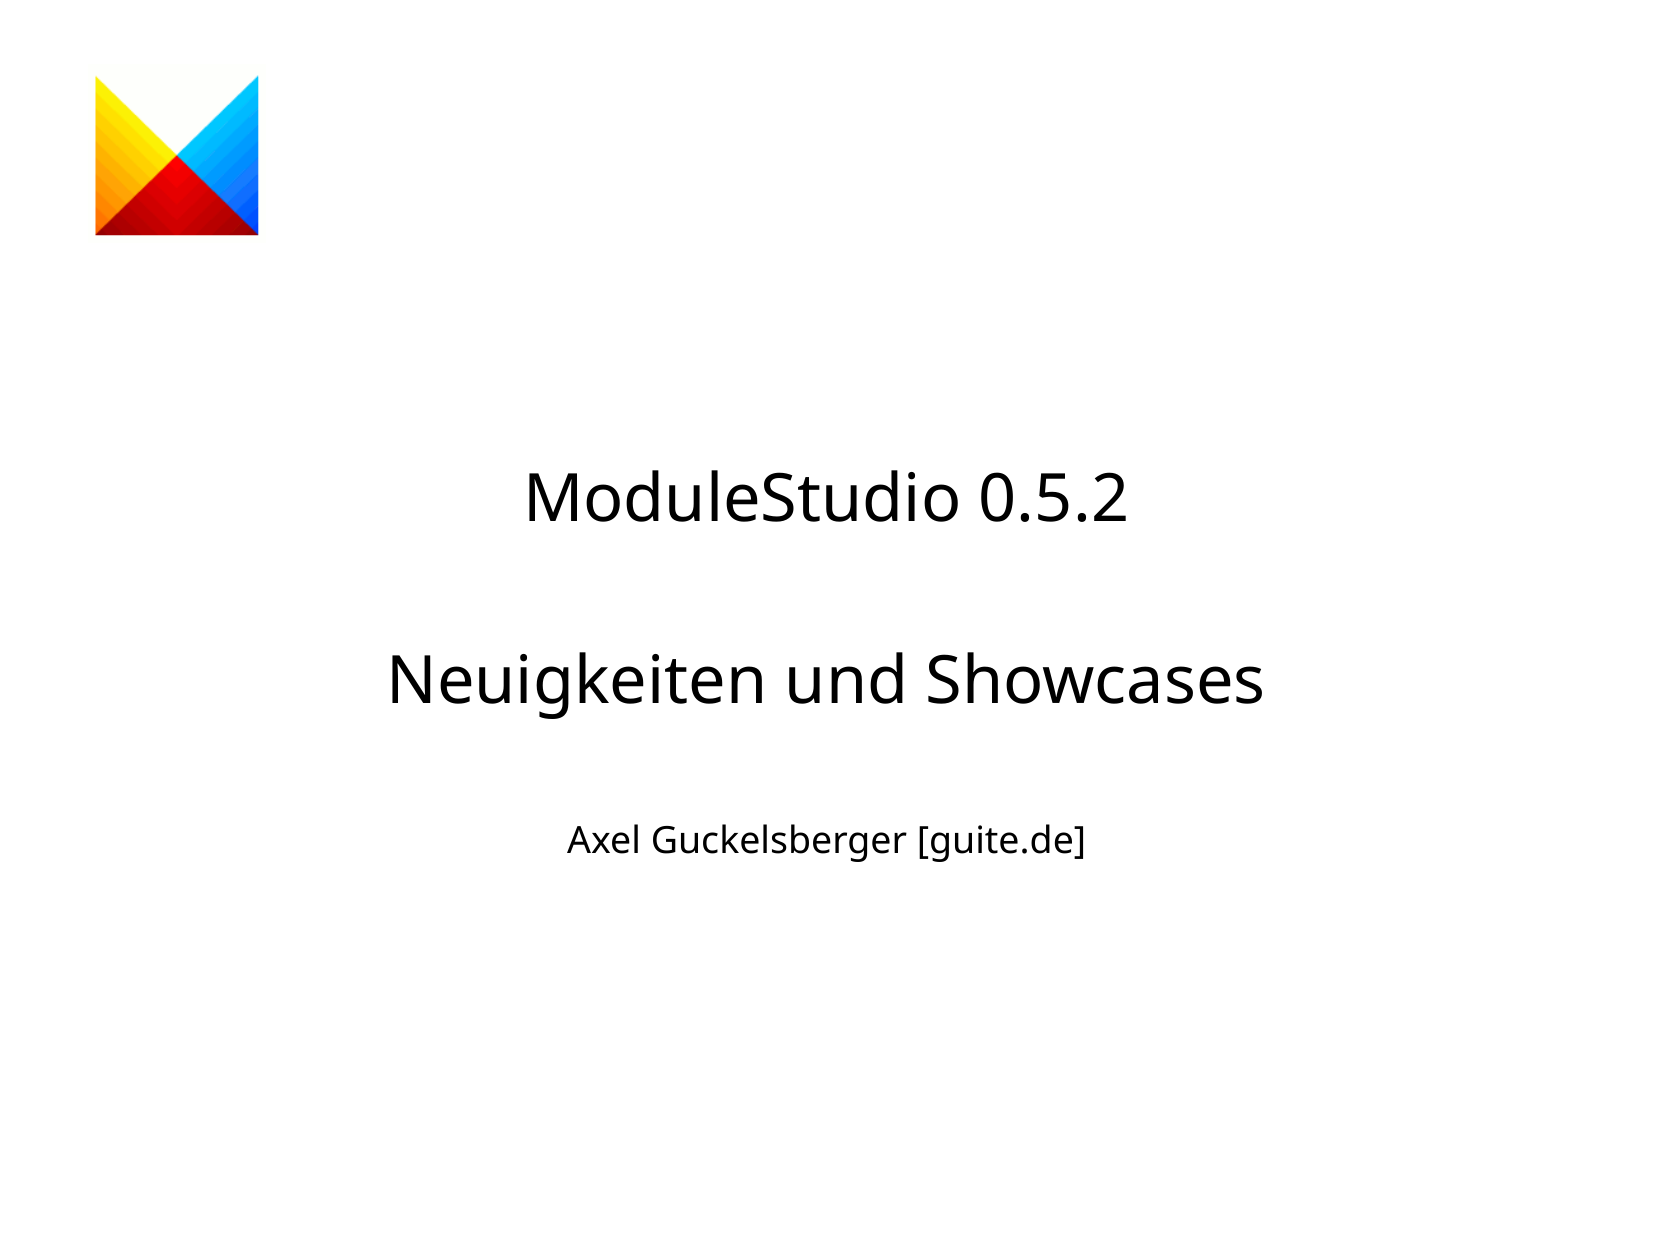

# ModuleStudio 0.5.2
Neuigkeiten und Showcases
Axel Guckelsberger [guite.de]